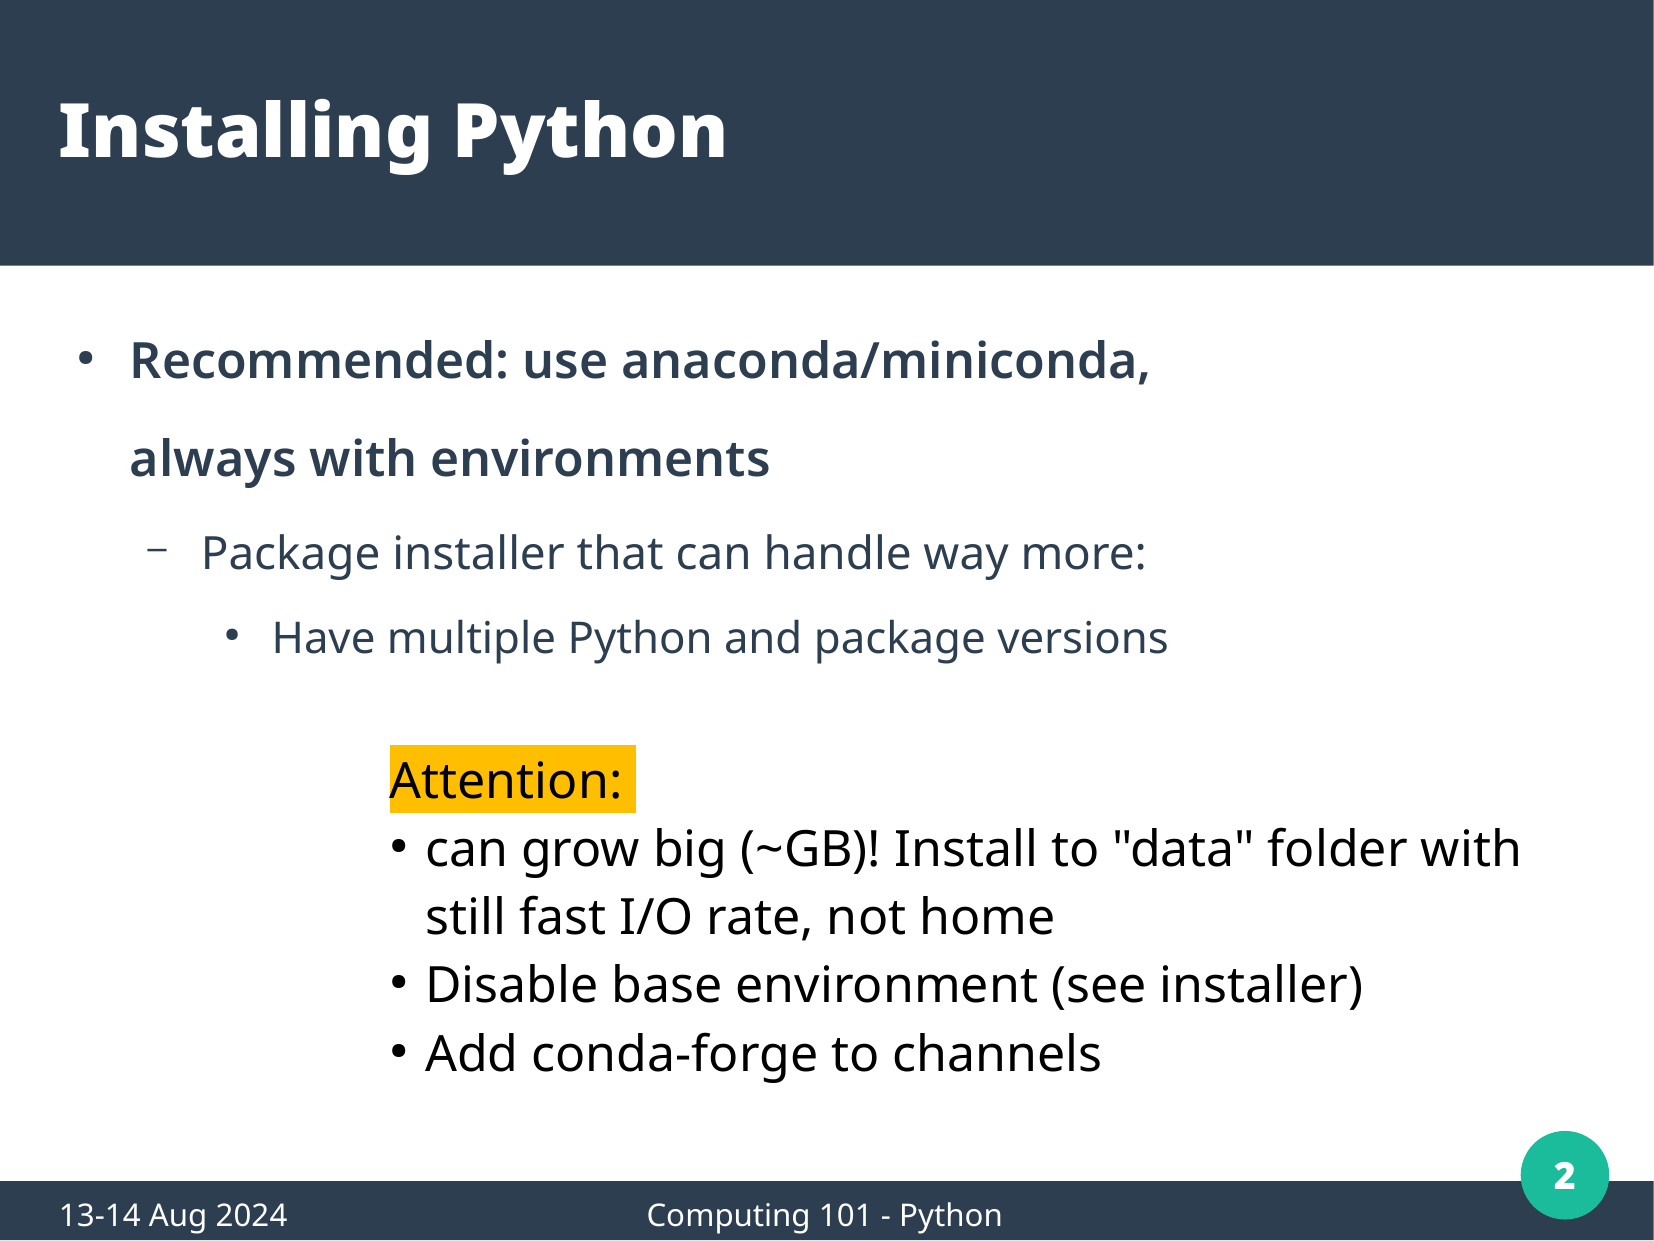

# Installing Python
Recommended: use anaconda/miniconda,
always with environments
Package installer that can handle way more:
Have multiple Python and package versions
Attention:
can grow big (~GB)! Install to "data" folder with still fast I/O rate, not home
Disable base environment (see installer)
Add conda-forge to channels
2
13-14 Aug 2024